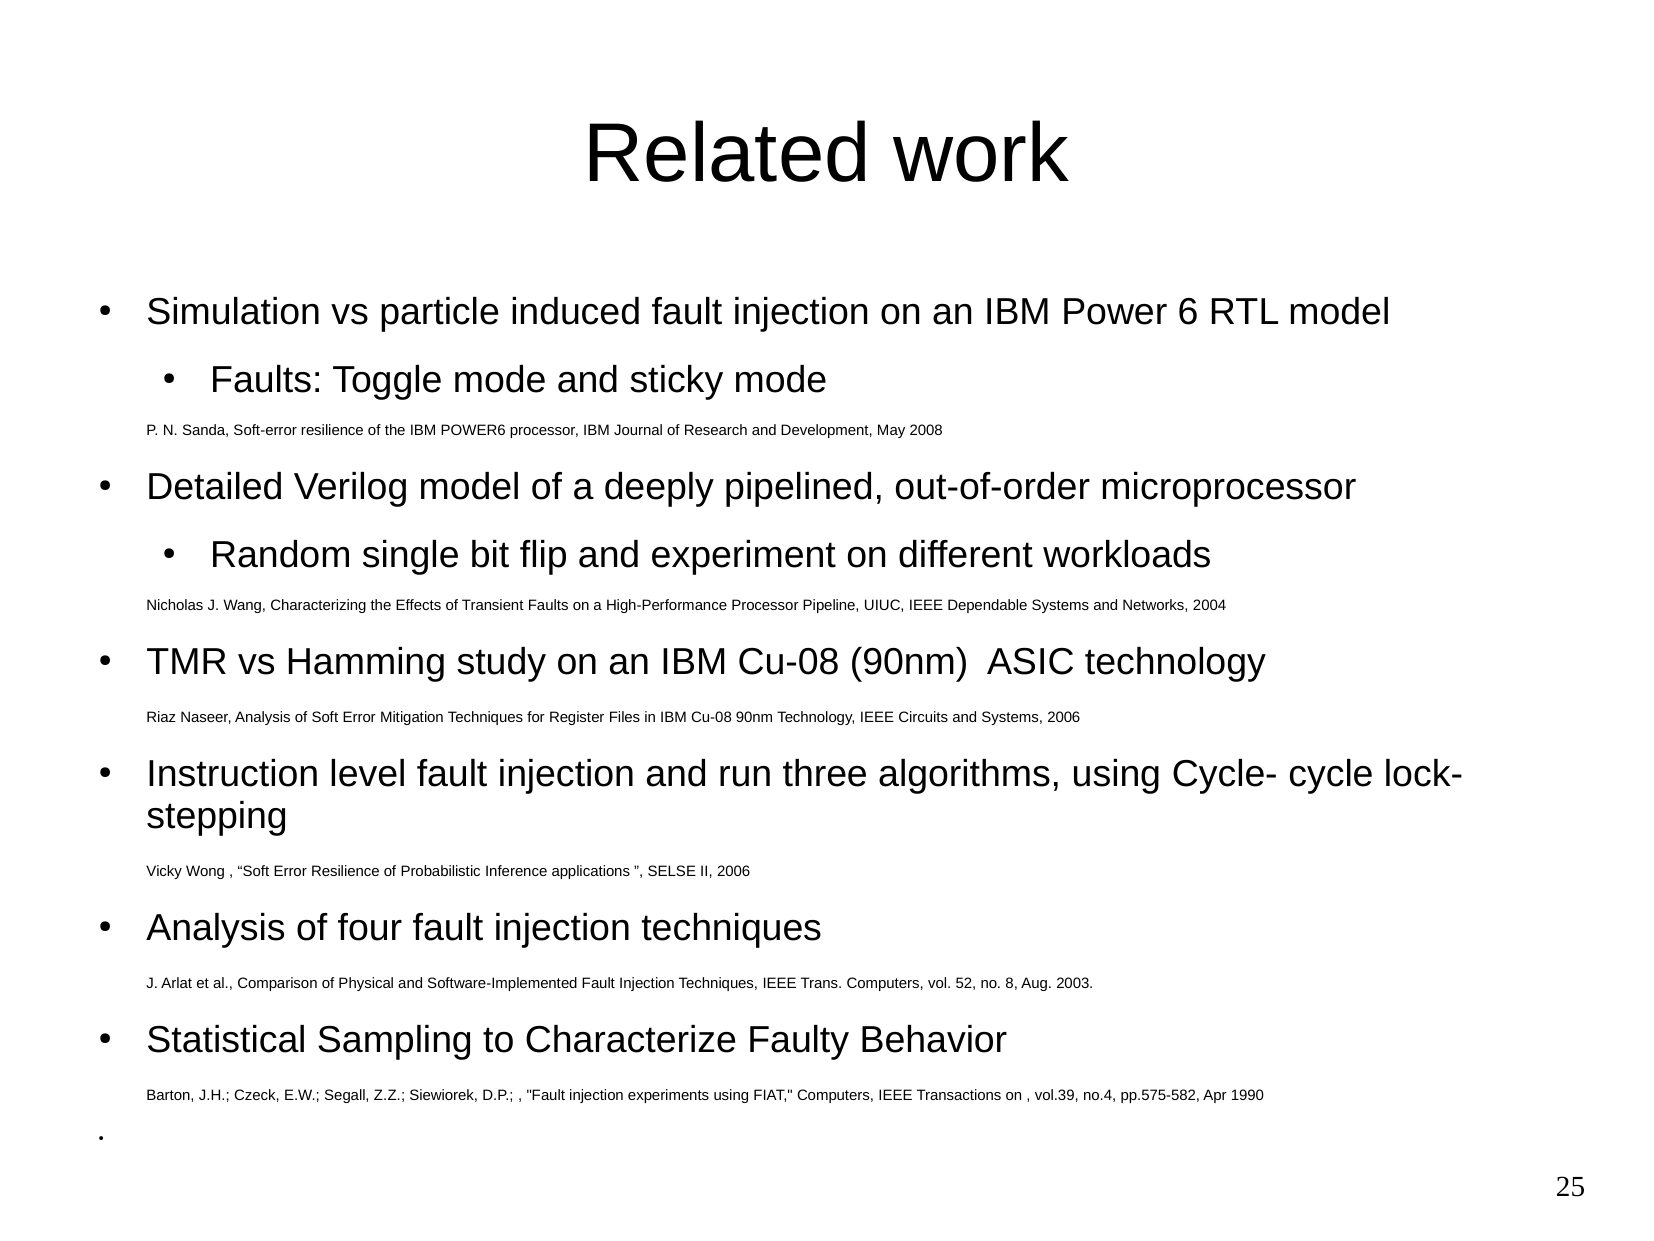

# Related work
Simulation vs particle induced fault injection on an IBM Power 6 RTL model
Faults: Toggle mode and sticky mode
P. N. Sanda, Soft-error resilience of the IBM POWER6 processor, IBM Journal of Research and Development, May 2008
Detailed Verilog model of a deeply pipelined, out-of-order microprocessor
Random single bit flip and experiment on different workloads
Nicholas J. Wang, Characterizing the Effects of Transient Faults on a High-Performance Processor Pipeline, UIUC, IEEE Dependable Systems and Networks, 2004
TMR vs Hamming study on an IBM Cu-08 (90nm) ASIC technology
Riaz Naseer, Analysis of Soft Error Mitigation Techniques for Register Files in IBM Cu-08 90nm Technology, IEEE Circuits and Systems, 2006
Instruction level fault injection and run three algorithms, using Cycle- cycle lock-stepping
Vicky Wong , “Soft Error Resilience of Probabilistic Inference applications ”, SELSE II, 2006
Analysis of four fault injection techniques
J. Arlat et al., Comparison of Physical and Software-Implemented Fault Injection Techniques, IEEE Trans. Computers, vol. 52, no. 8, Aug. 2003.
Statistical Sampling to Characterize Faulty Behavior
Barton, J.H.; Czeck, E.W.; Segall, Z.Z.; Siewiorek, D.P.; , "Fault injection experiments using FIAT," Computers, IEEE Transactions on , vol.39, no.4, pp.575-582, Apr 1990
25